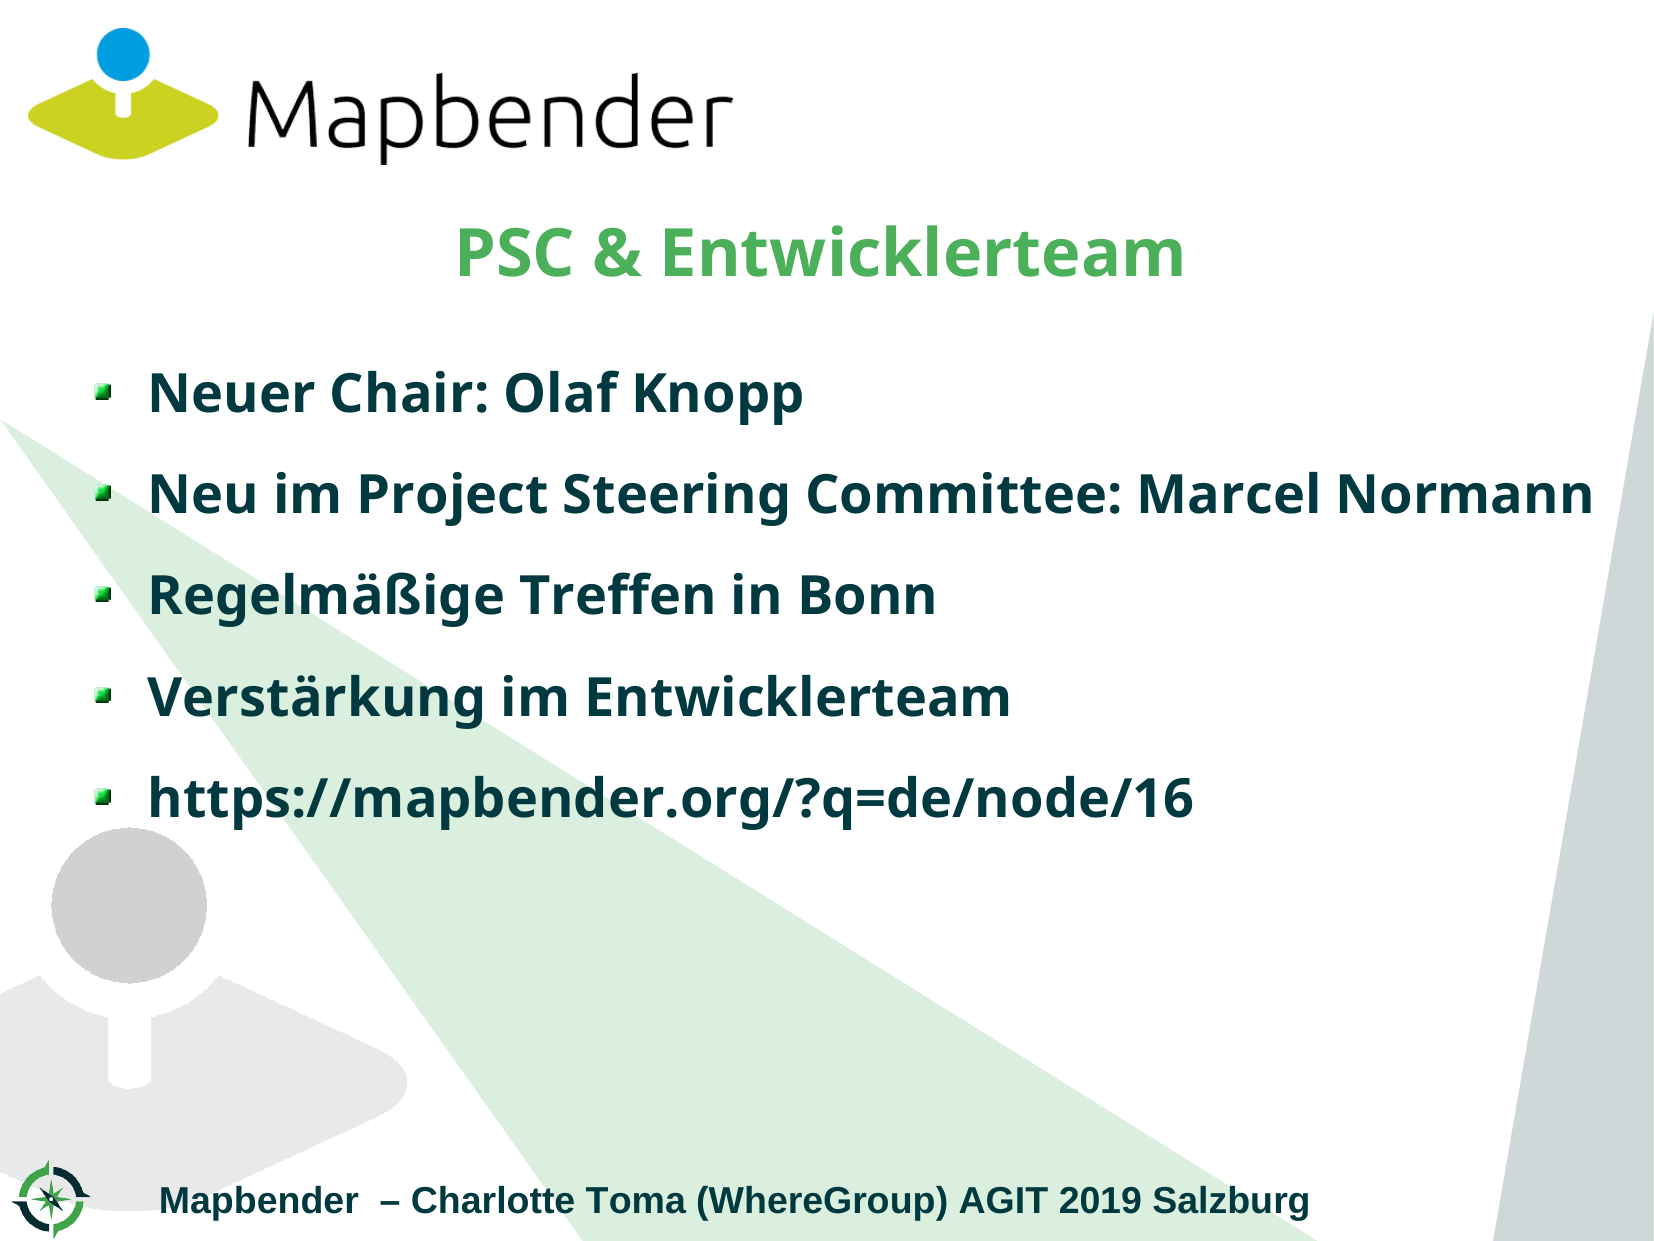

# PSC & Entwicklerteam
Neuer Chair: Olaf Knopp
Neu im Project Steering Committee: Marcel Normann
Regelmäßige Treffen in Bonn
Verstärkung im Entwicklerteam
https://mapbender.org/?q=de/node/16